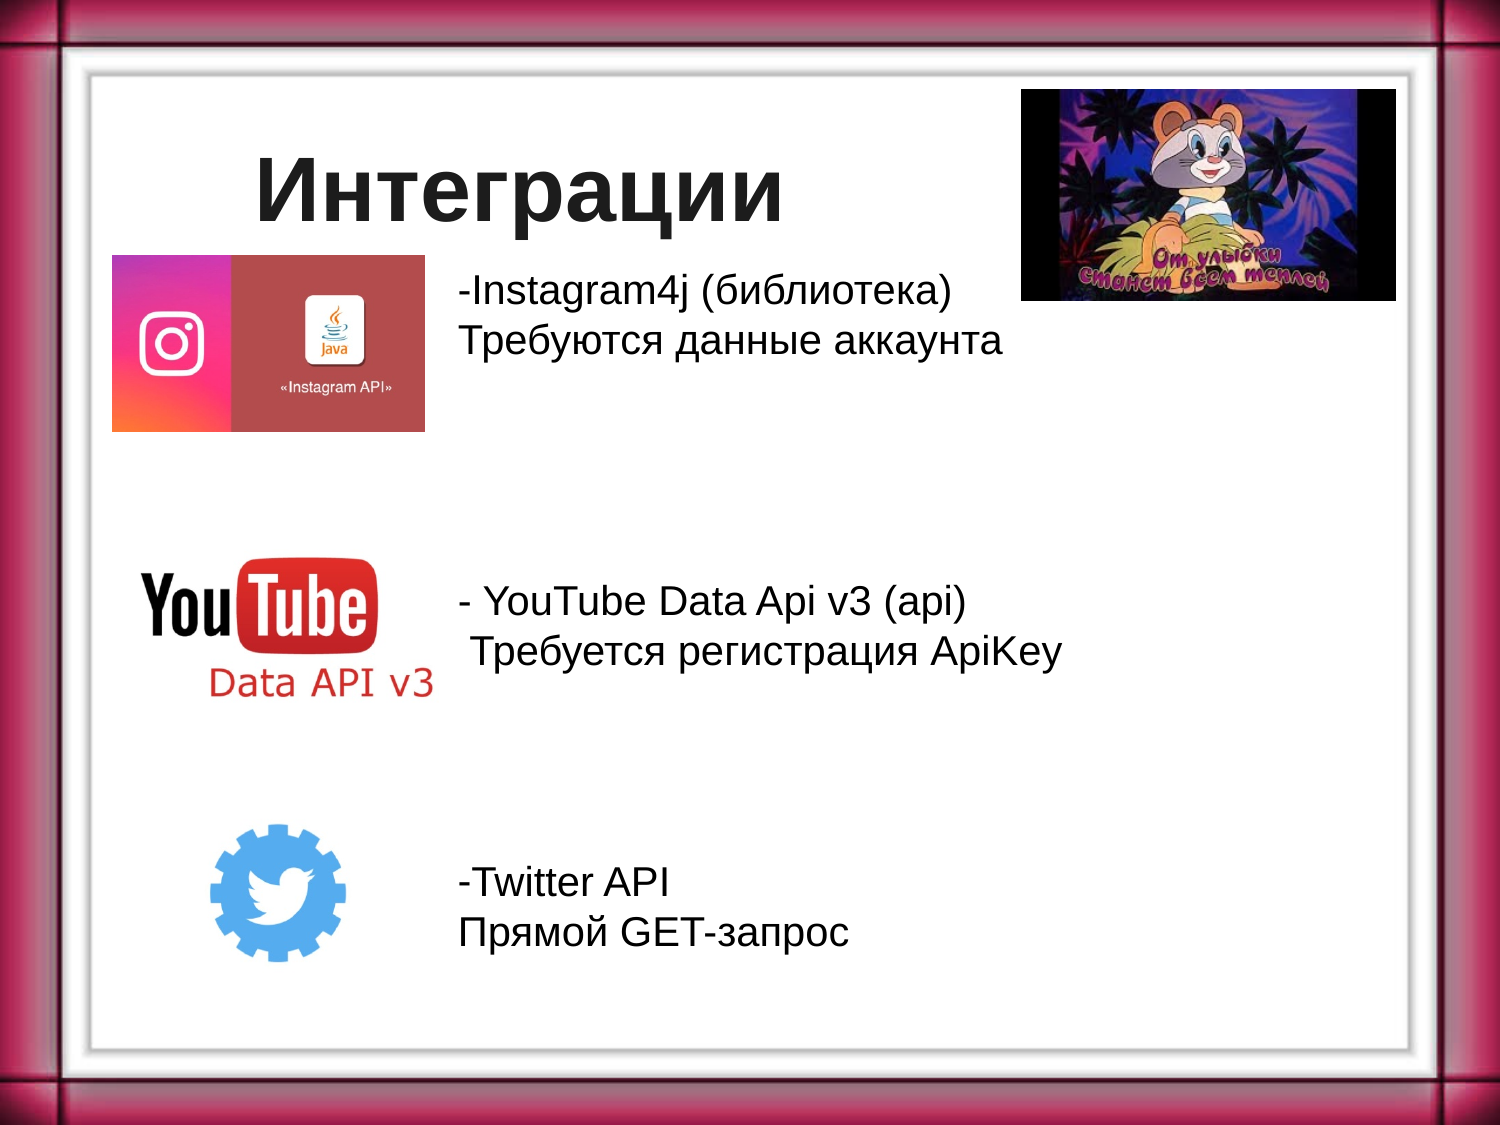

# Интеграции
Instagram4j (библиотека)
Требуются данные аккаунта
- YouTube Data Api v3 (api)
 Требуется регистрация ApiKey
Twitter API
Прямой GET-запрос